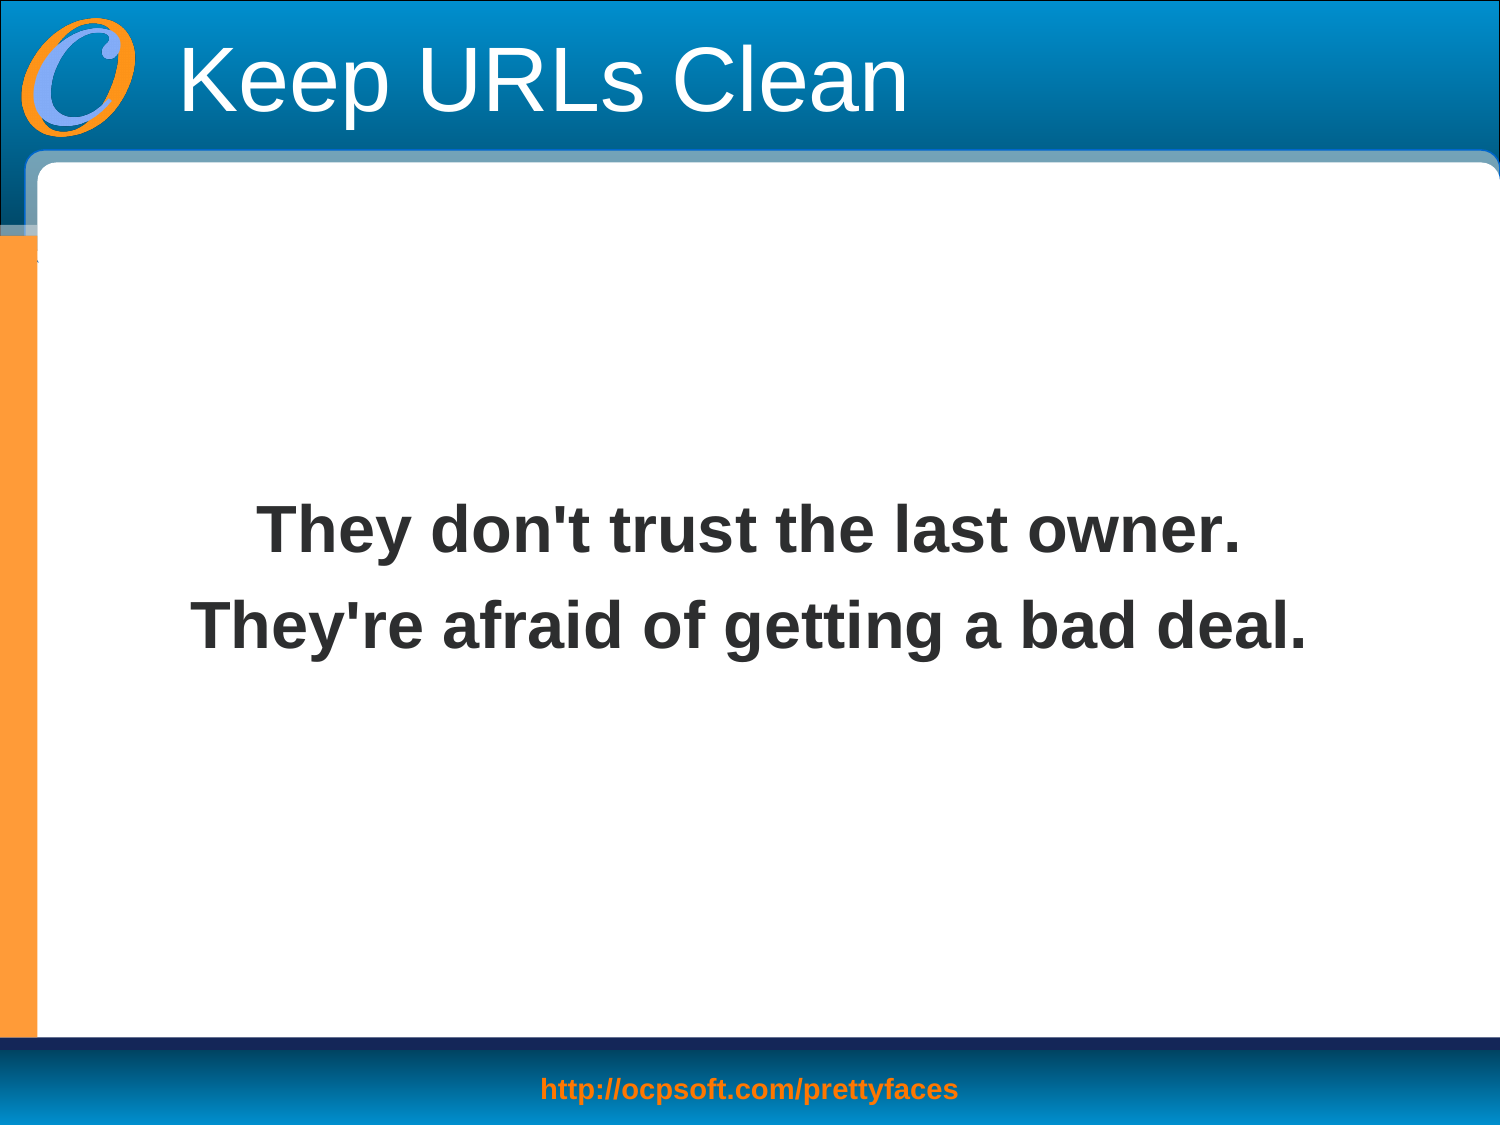

# Keep URLs Clean
They don't trust the last owner.
They're afraid of getting a bad deal.